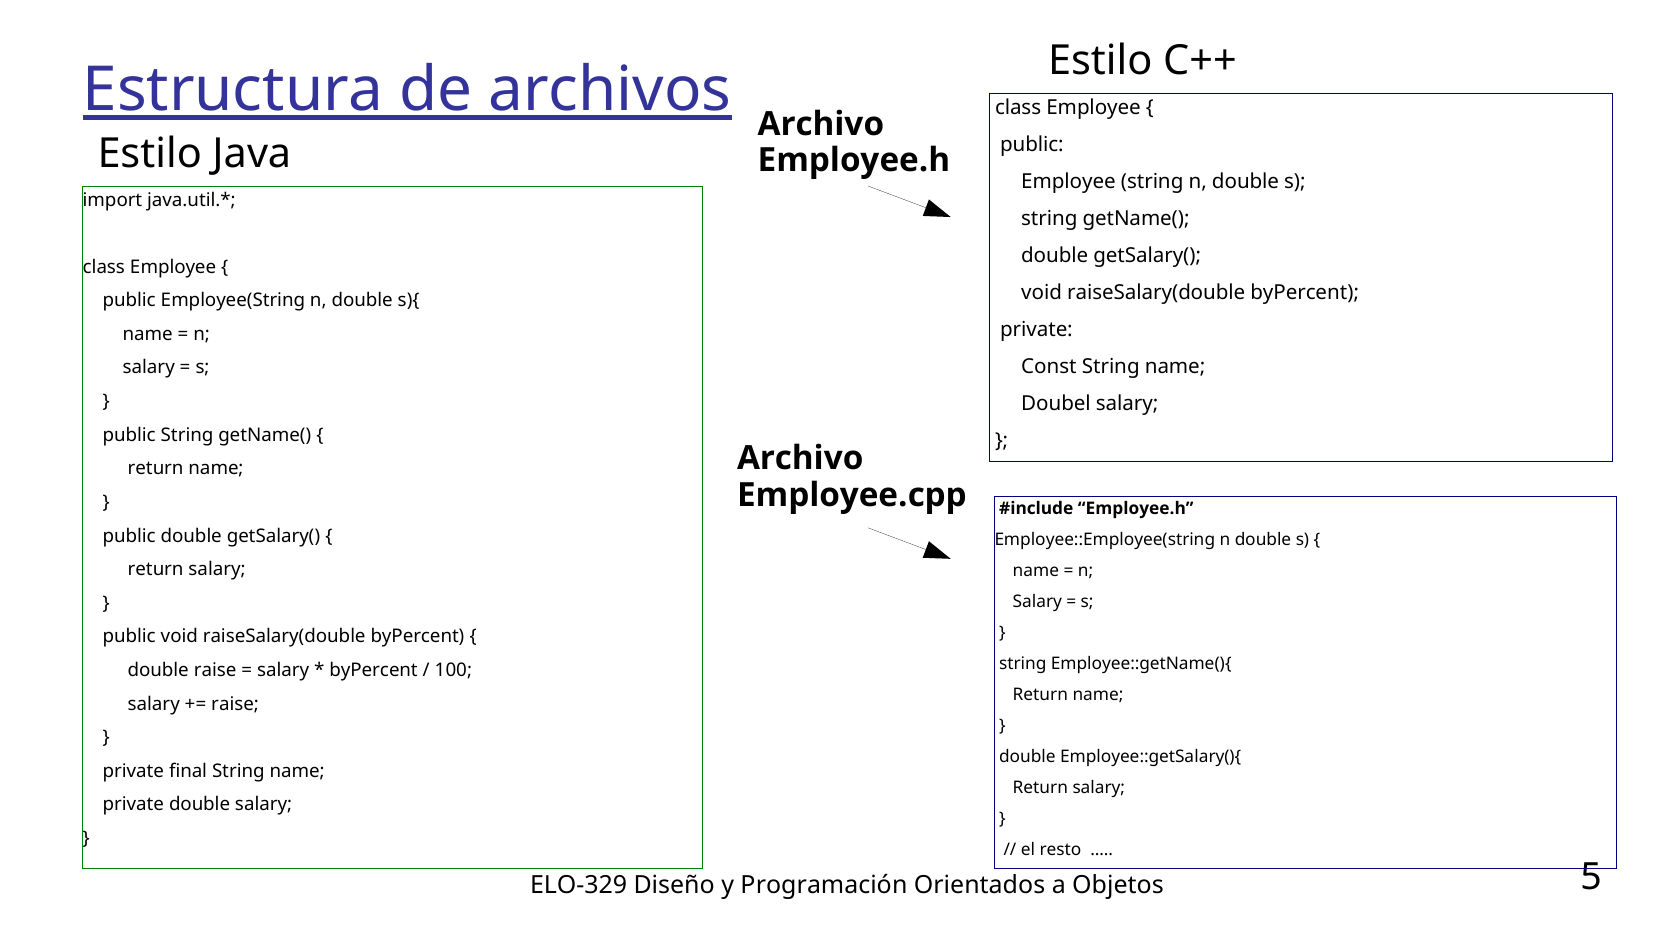

# Estructura de archivos
Estilo C++
 class Employee {
 public:
 Employee (string n, double s);
 string getName();
 double getSalary();
 void raiseSalary(double byPercent);
 private:
 Const String name;
 Doubel salary;
 };
Archivo
Employee.h
Estilo Java
import java.util.*;
class Employee {
 public Employee(String n, double s){
 name = n;
 salary = s;
 }
 public String getName() {
 return name;
 }
 public double getSalary() {
 return salary;
 }
 public void raiseSalary(double byPercent) {
 double raise = salary * byPercent / 100;
 salary += raise;
 }
 private final String name;
 private double salary;
}
Archivo
Employee.cpp
 #include “Employee.h”
Employee::Employee(string n double s) {
 name = n;
 Salary = s;
 }
 string Employee::getName(){
 Return name;
 }
 double Employee::getSalary(){
 Return salary;
 }
 // el resto .....
5